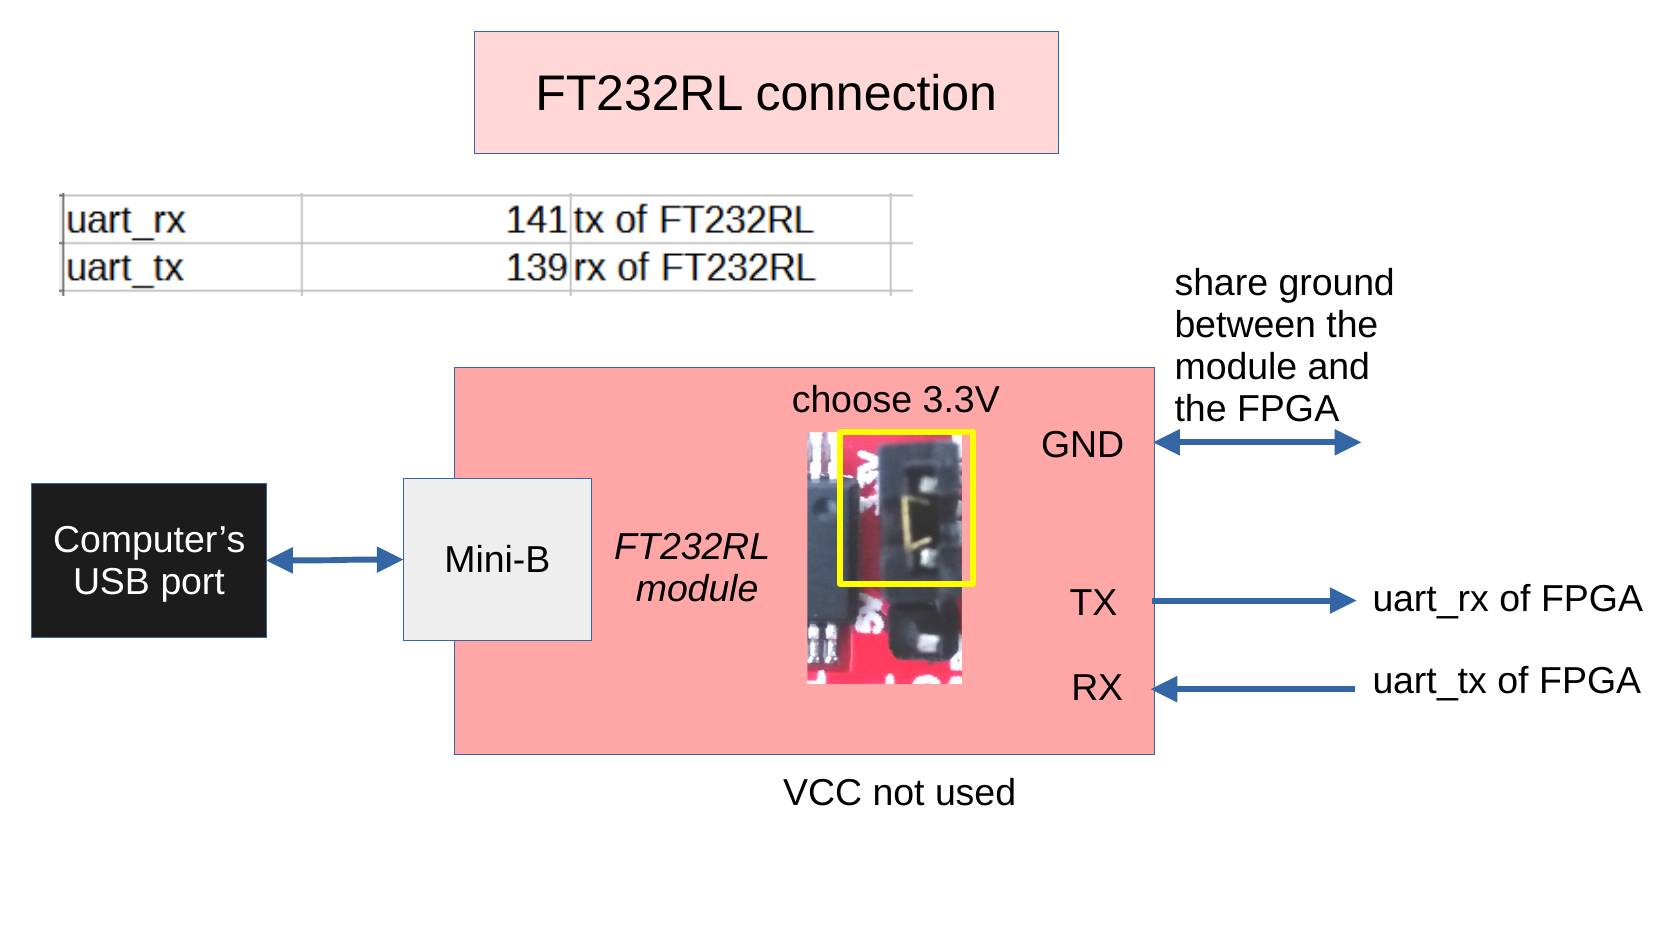

FT232RL connection
share ground between the module and the FPGA
choose 3.3V
GND
Mini-B
Computer’s
USB port
FT232RL
module
uart_rx of FPGA
TX
uart_tx of FPGA
RX
VCC not used